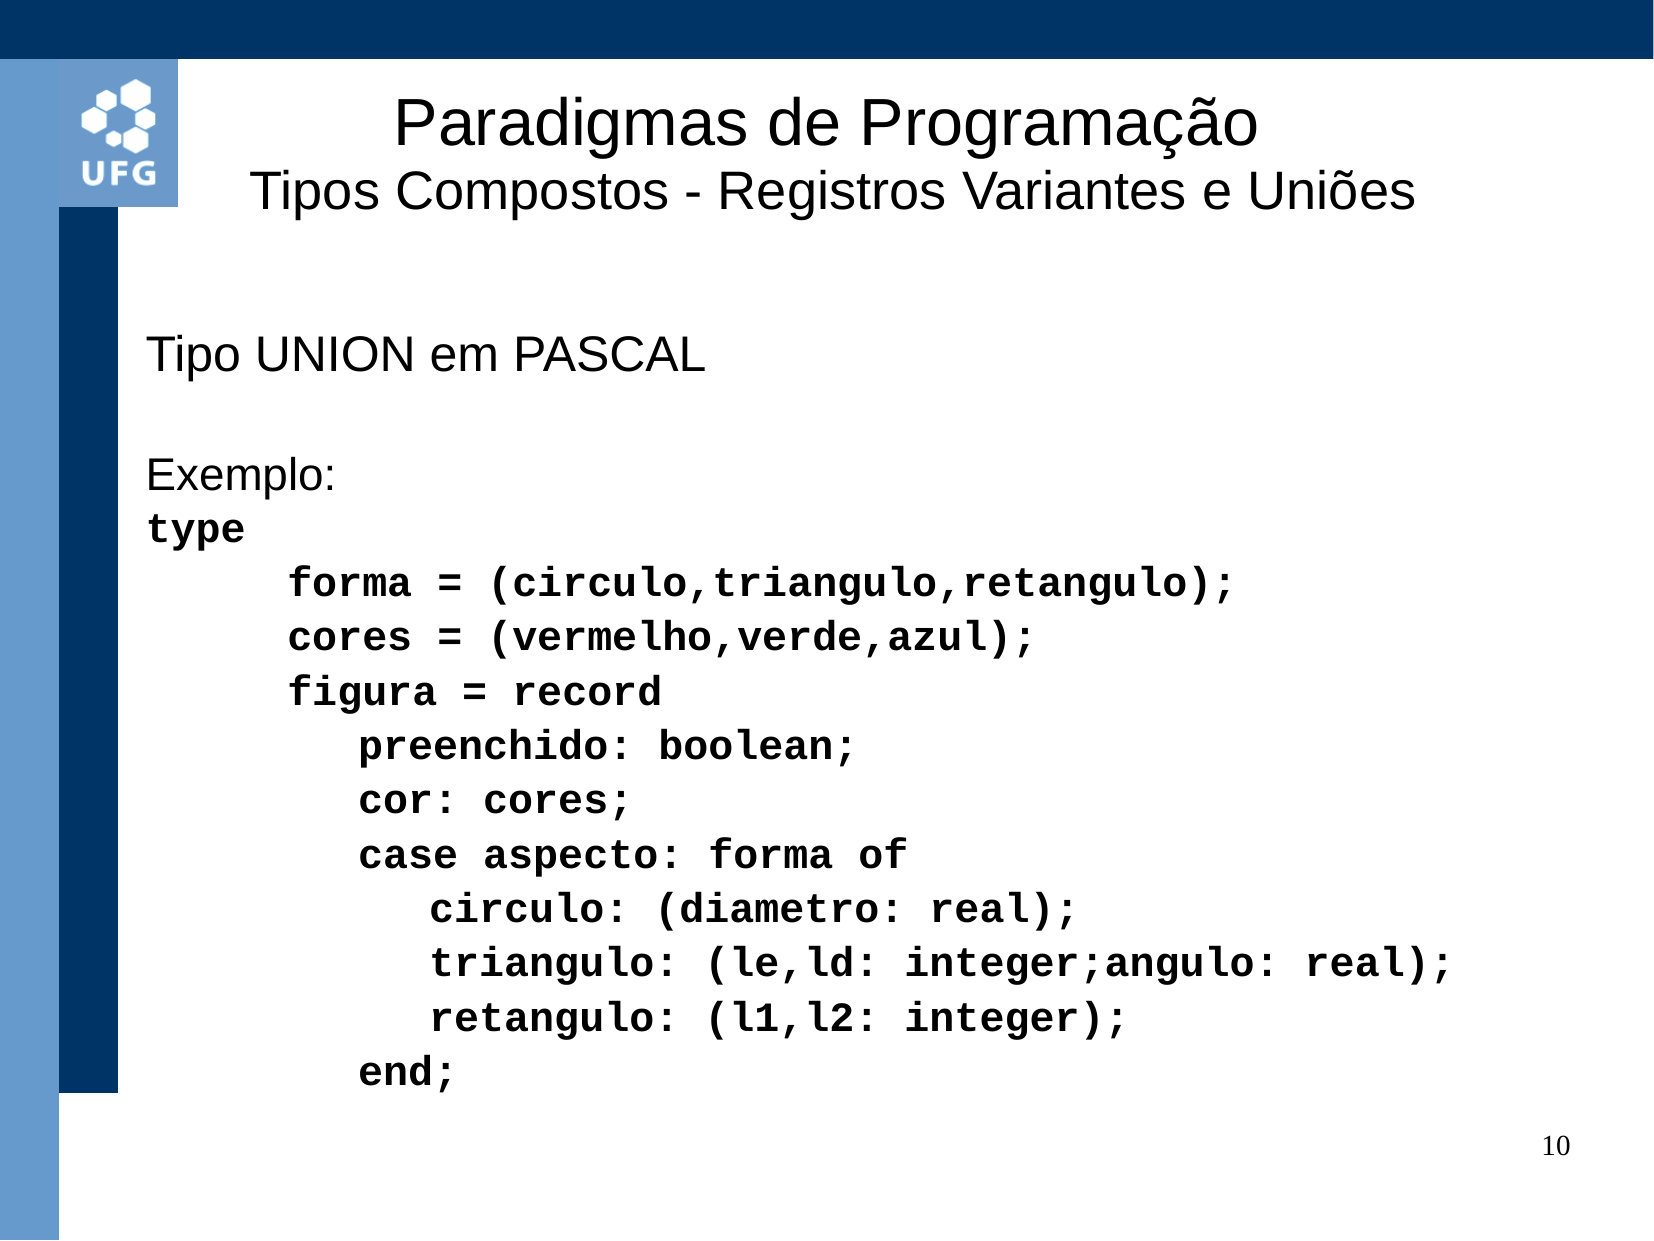

# Paradigmas de Programação Tipos Compostos - Registros Variantes e Uniões
Tipo UNION em PASCAL
Exemplo:
type
forma = (circulo,triangulo,retangulo);
cores = (vermelho,verde,azul);
figura = record
preenchido: boolean;
cor: cores;
case aspecto: forma of
circulo: (diametro: real);
triangulo: (le,ld: integer;angulo: real);
retangulo: (l1,l2: integer);
end;
10